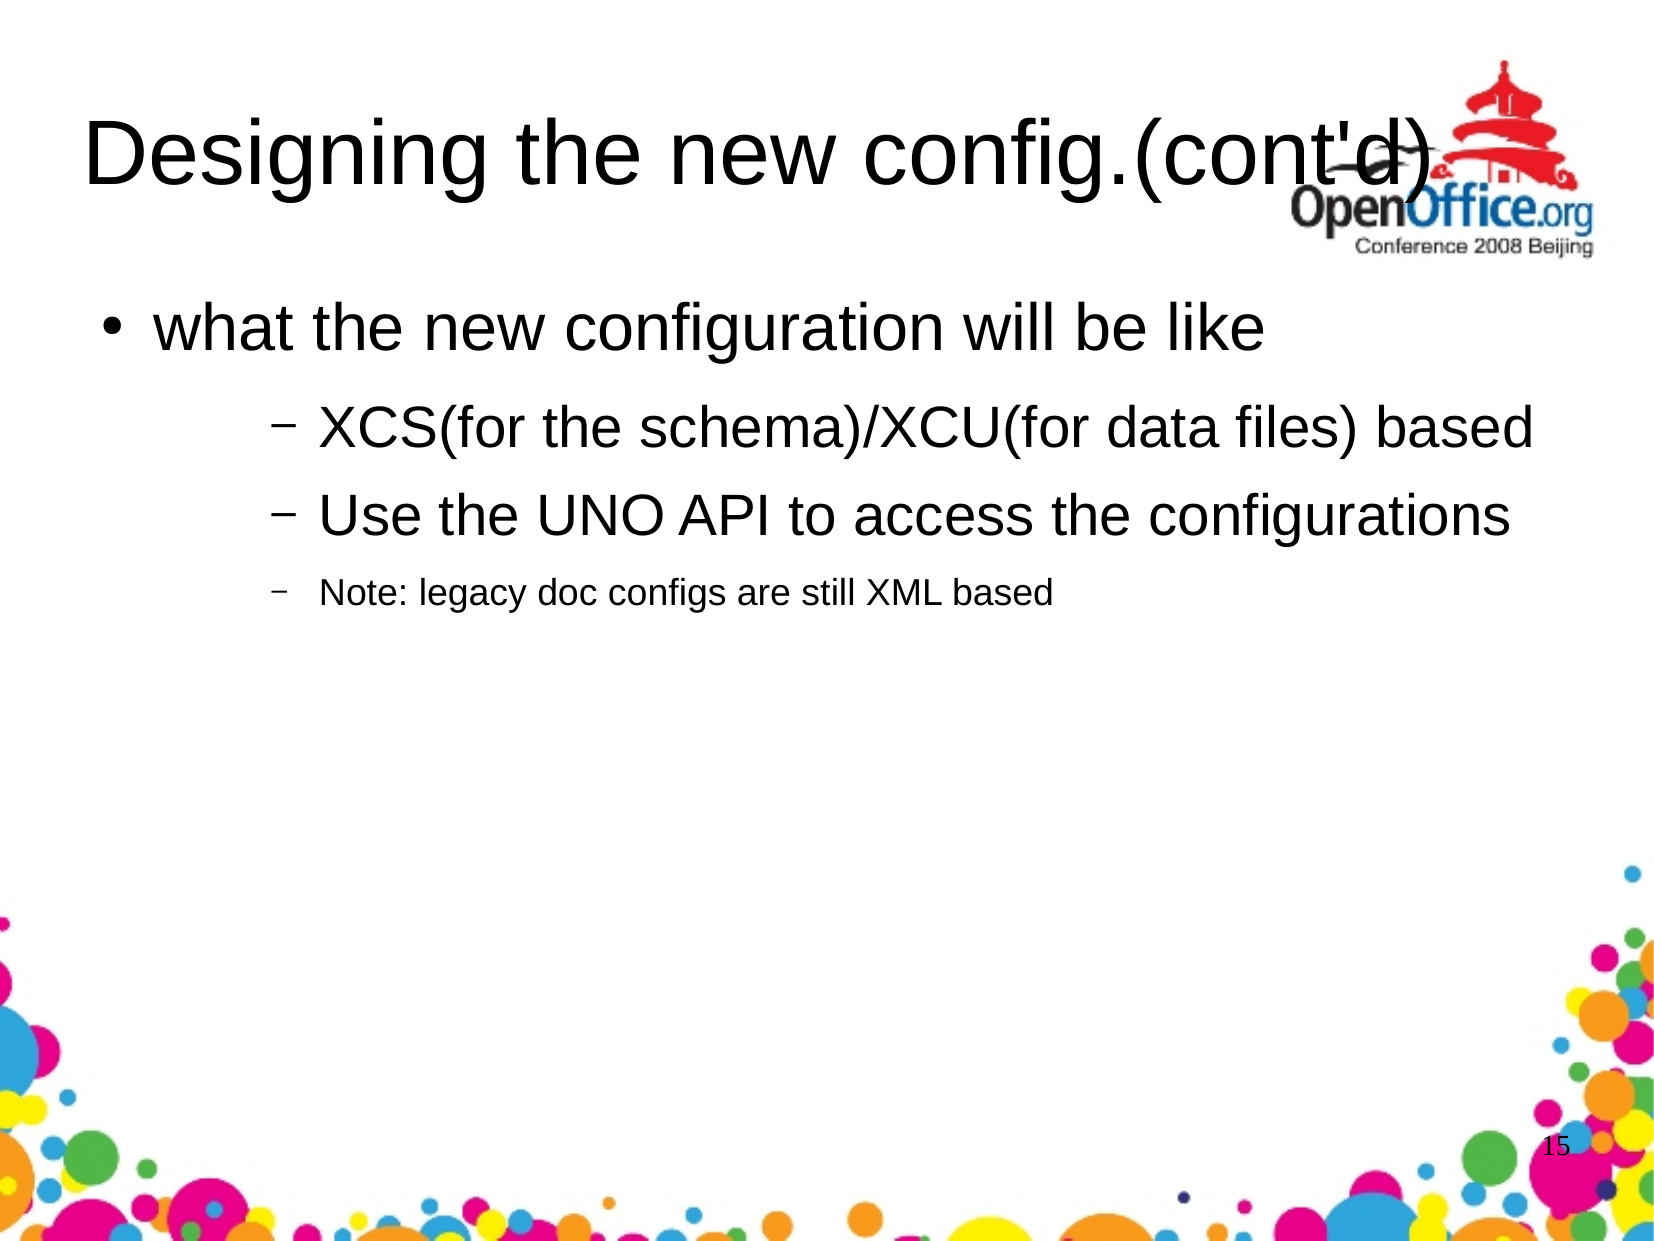

# Designing the new config.(cont'd)
what the new configuration will be like
XCS(for the schema)/XCU(for data files) based
Use the UNO API to access the configurations
Note: legacy doc configs are still XML based
15